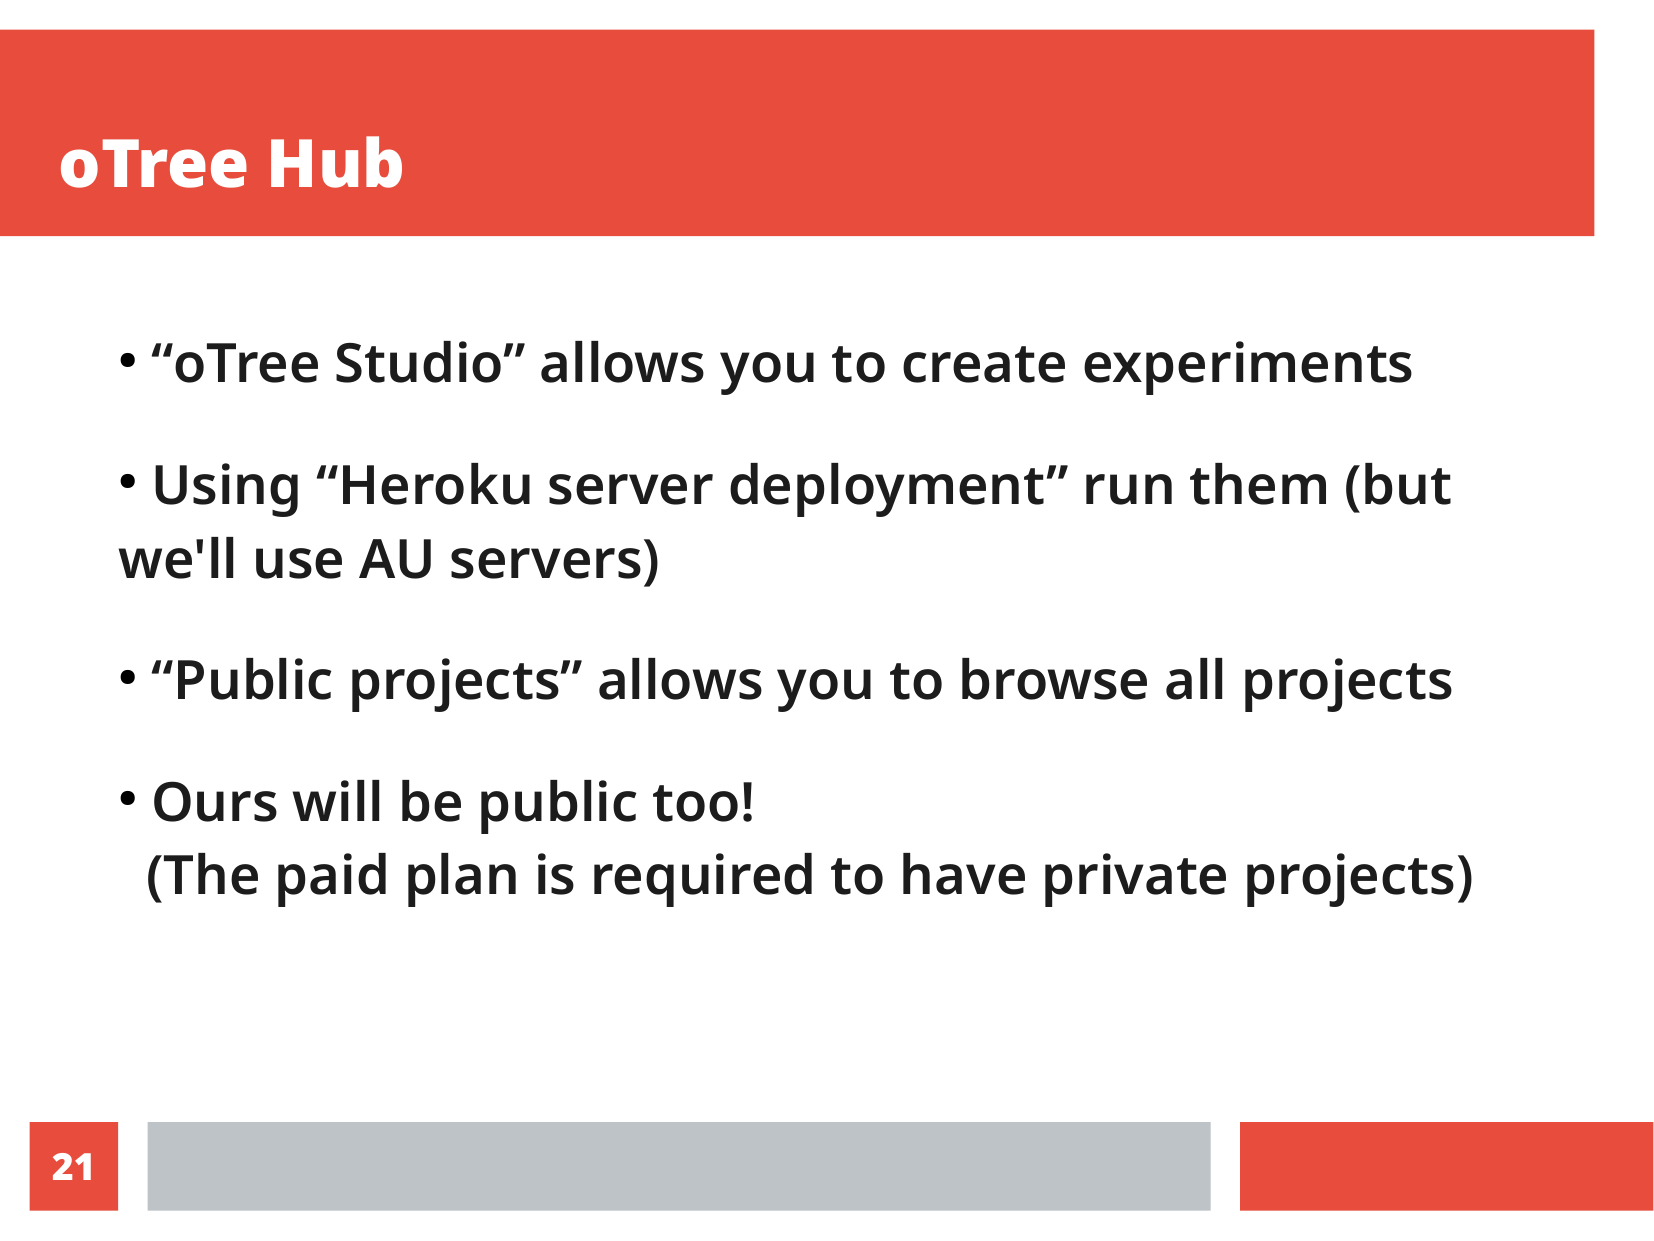

# oTree Hub
 “oTree Studio” allows you to create experiments
 Using “Heroku server deployment” run them (but we'll use AU servers)
 “Public projects” allows you to browse all projects
 Ours will be public too!
 (The paid plan is required to have private projects)
21